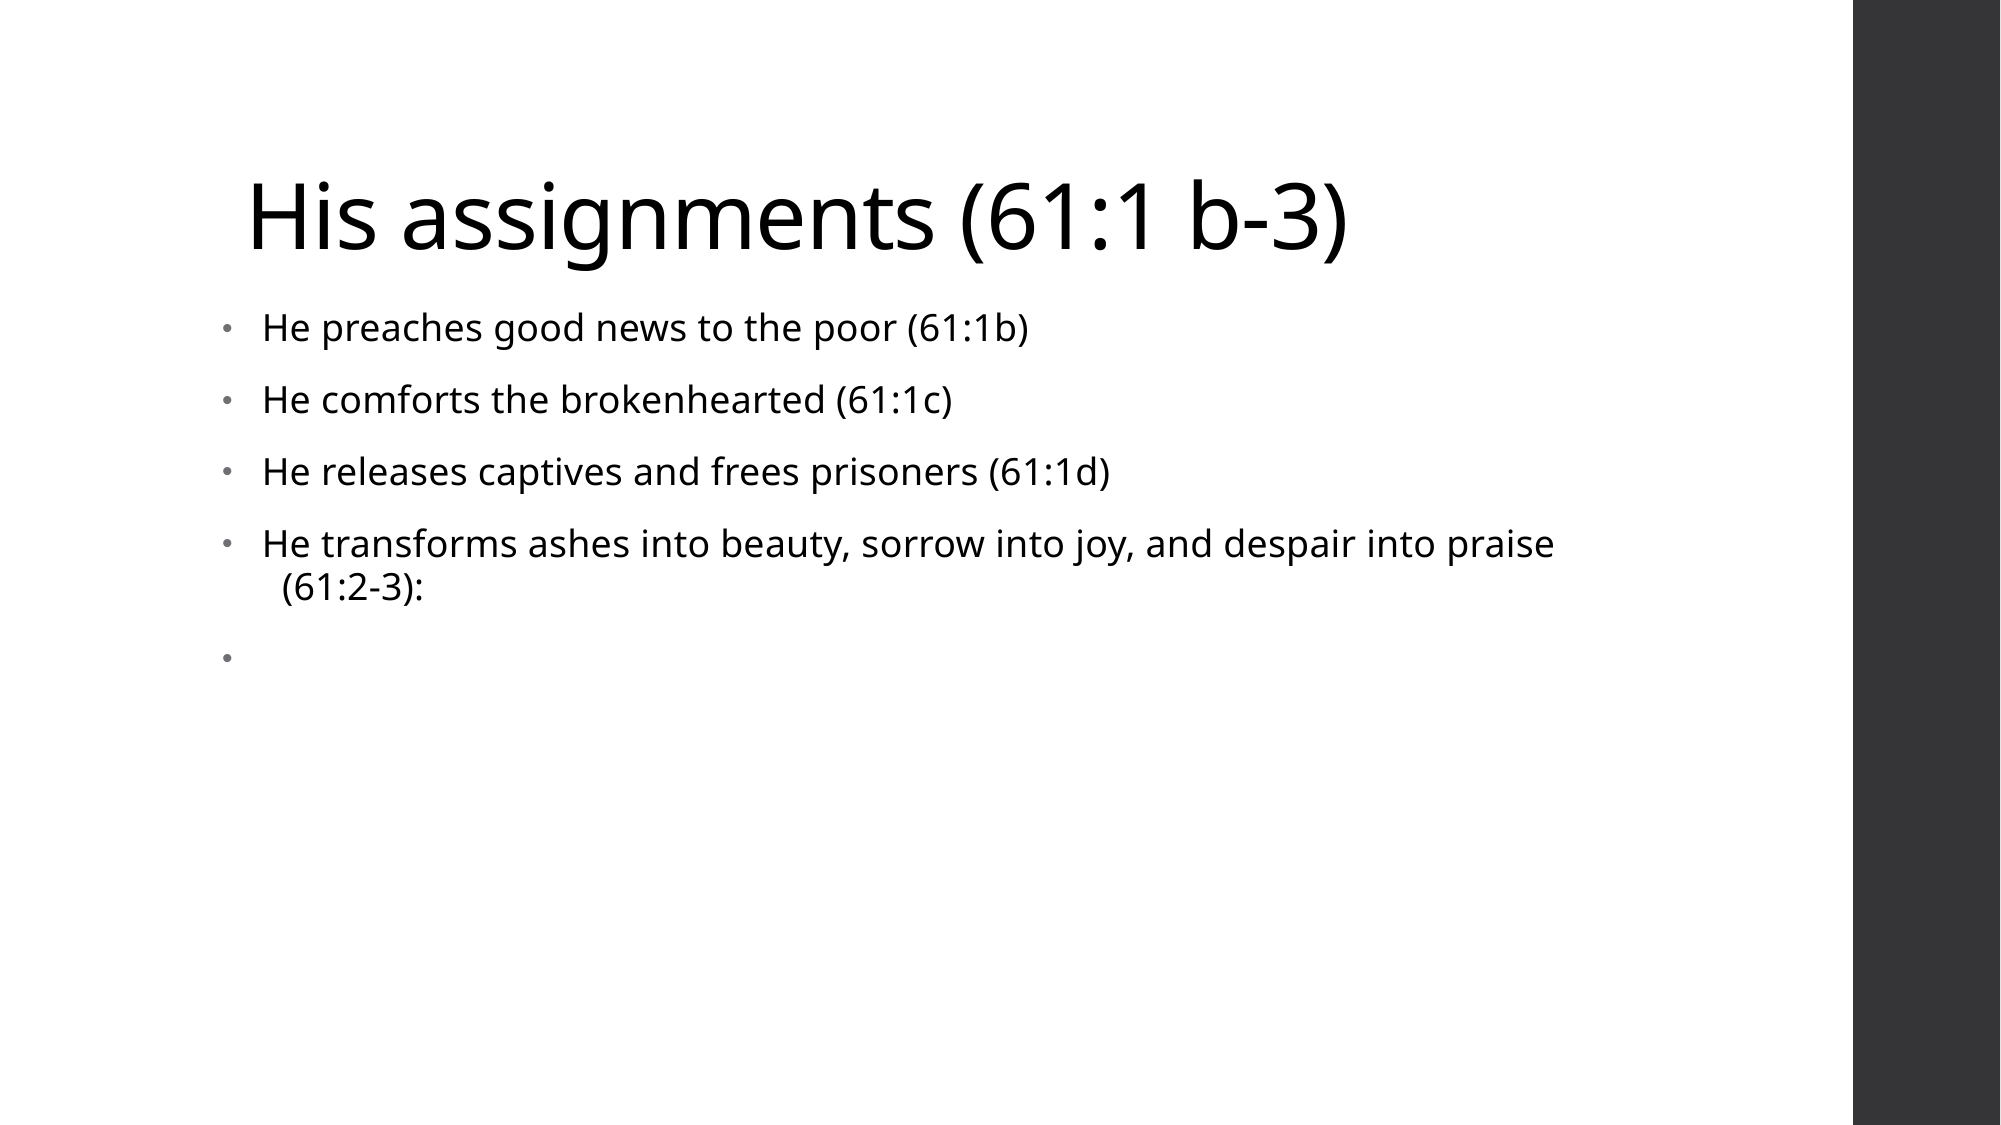

# His assignments (61:1 b-3)
 He preaches good news to the poor (61:1b)
 He comforts the brokenhearted (61:1c)
 He releases captives and frees prisoners (61:1d)
 He transforms ashes into beauty, sorrow into joy, and despair into praise (61:2-3):